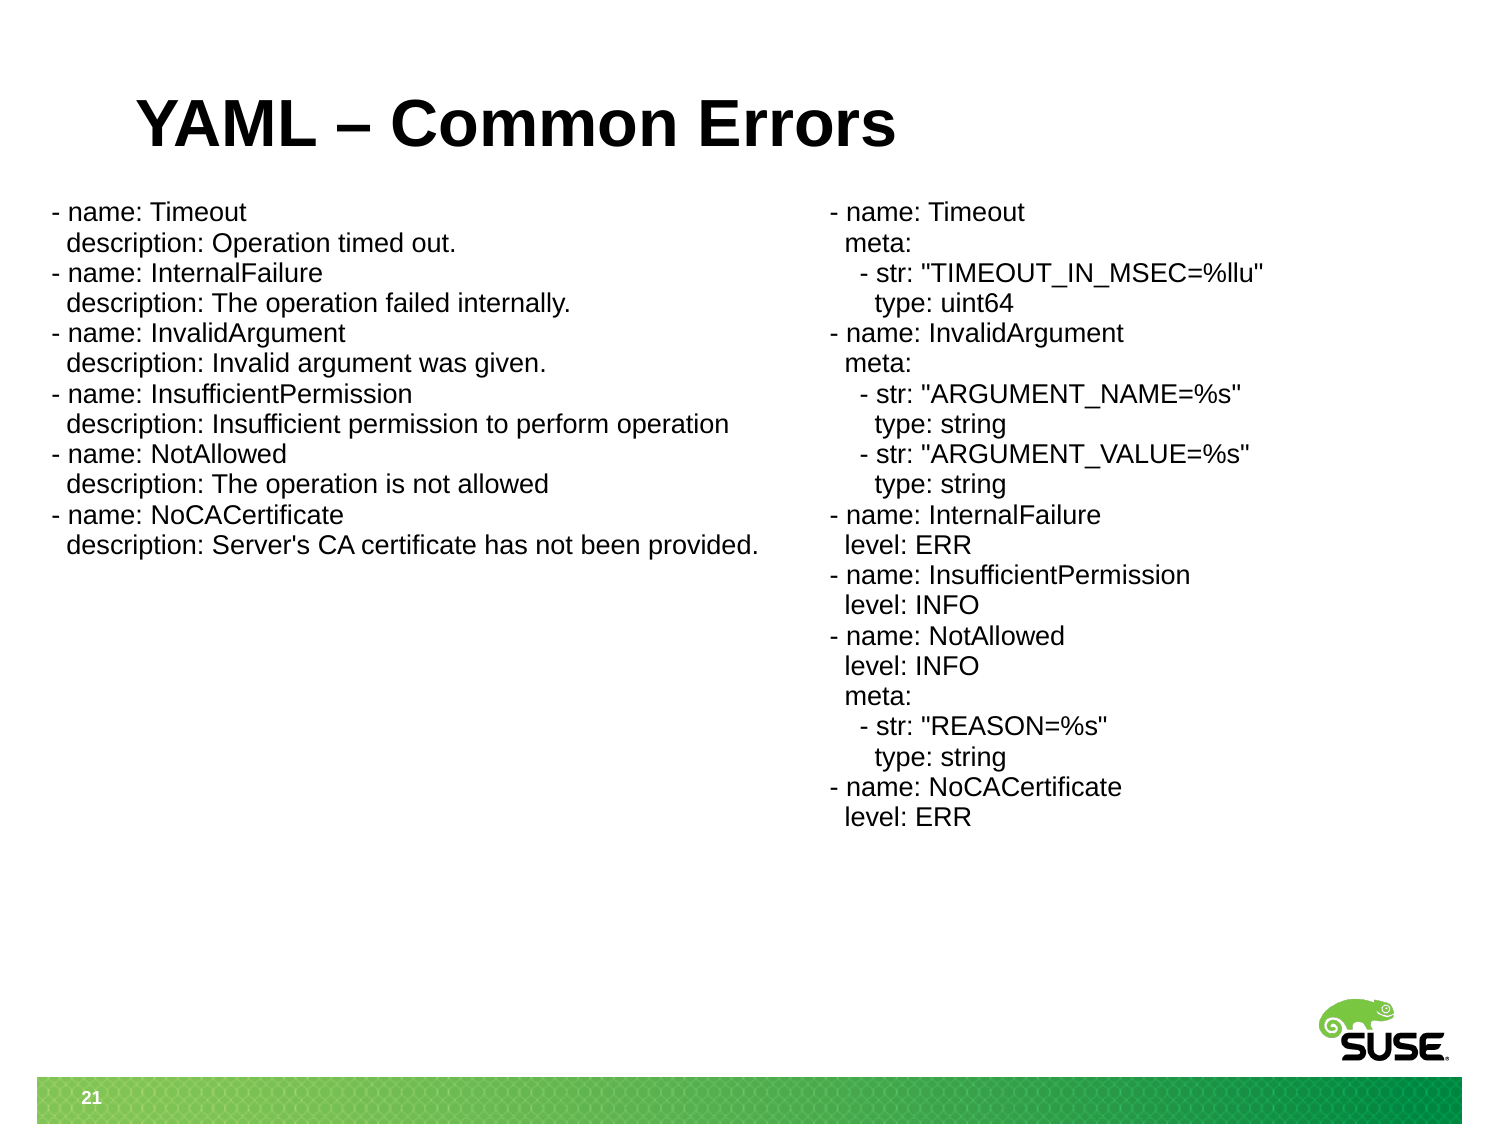

# YAML – Common Errors
- name: Timeout
 description: Operation timed out.
- name: InternalFailure
 description: The operation failed internally.
- name: InvalidArgument
 description: Invalid argument was given.
- name: InsufficientPermission
 description: Insufficient permission to perform operation
- name: NotAllowed
 description: The operation is not allowed
- name: NoCACertificate
 description: Server's CA certificate has not been provided.
- name: Timeout
 meta:
 - str: "TIMEOUT_IN_MSEC=%llu"
 type: uint64
- name: InvalidArgument
 meta:
 - str: "ARGUMENT_NAME=%s"
 type: string
 - str: "ARGUMENT_VALUE=%s"
 type: string
- name: InternalFailure
 level: ERR
- name: InsufficientPermission
 level: INFO
- name: NotAllowed
 level: INFO
 meta:
 - str: "REASON=%s"
 type: string
- name: NoCACertificate
 level: ERR